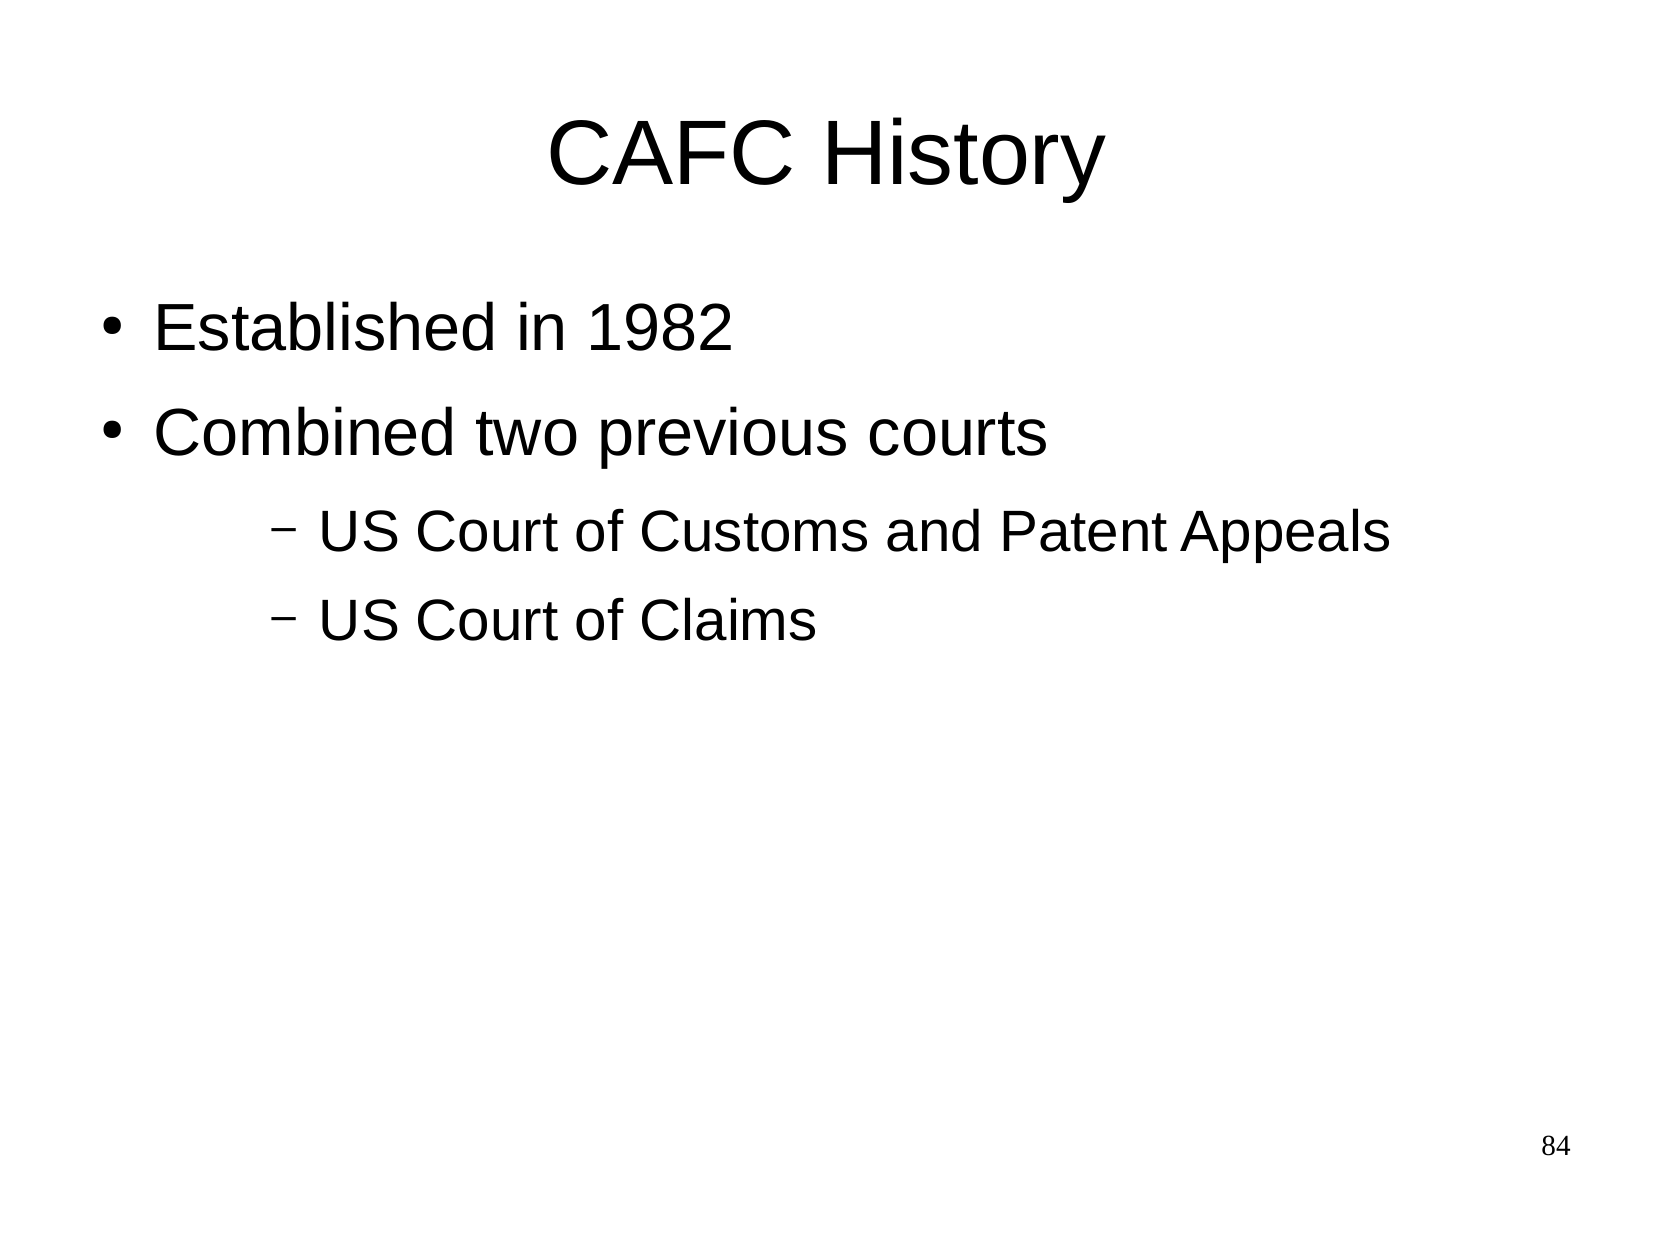

# CAFC History
Established in 1982
Combined two previous courts
US Court of Customs and Patent Appeals
US Court of Claims
84